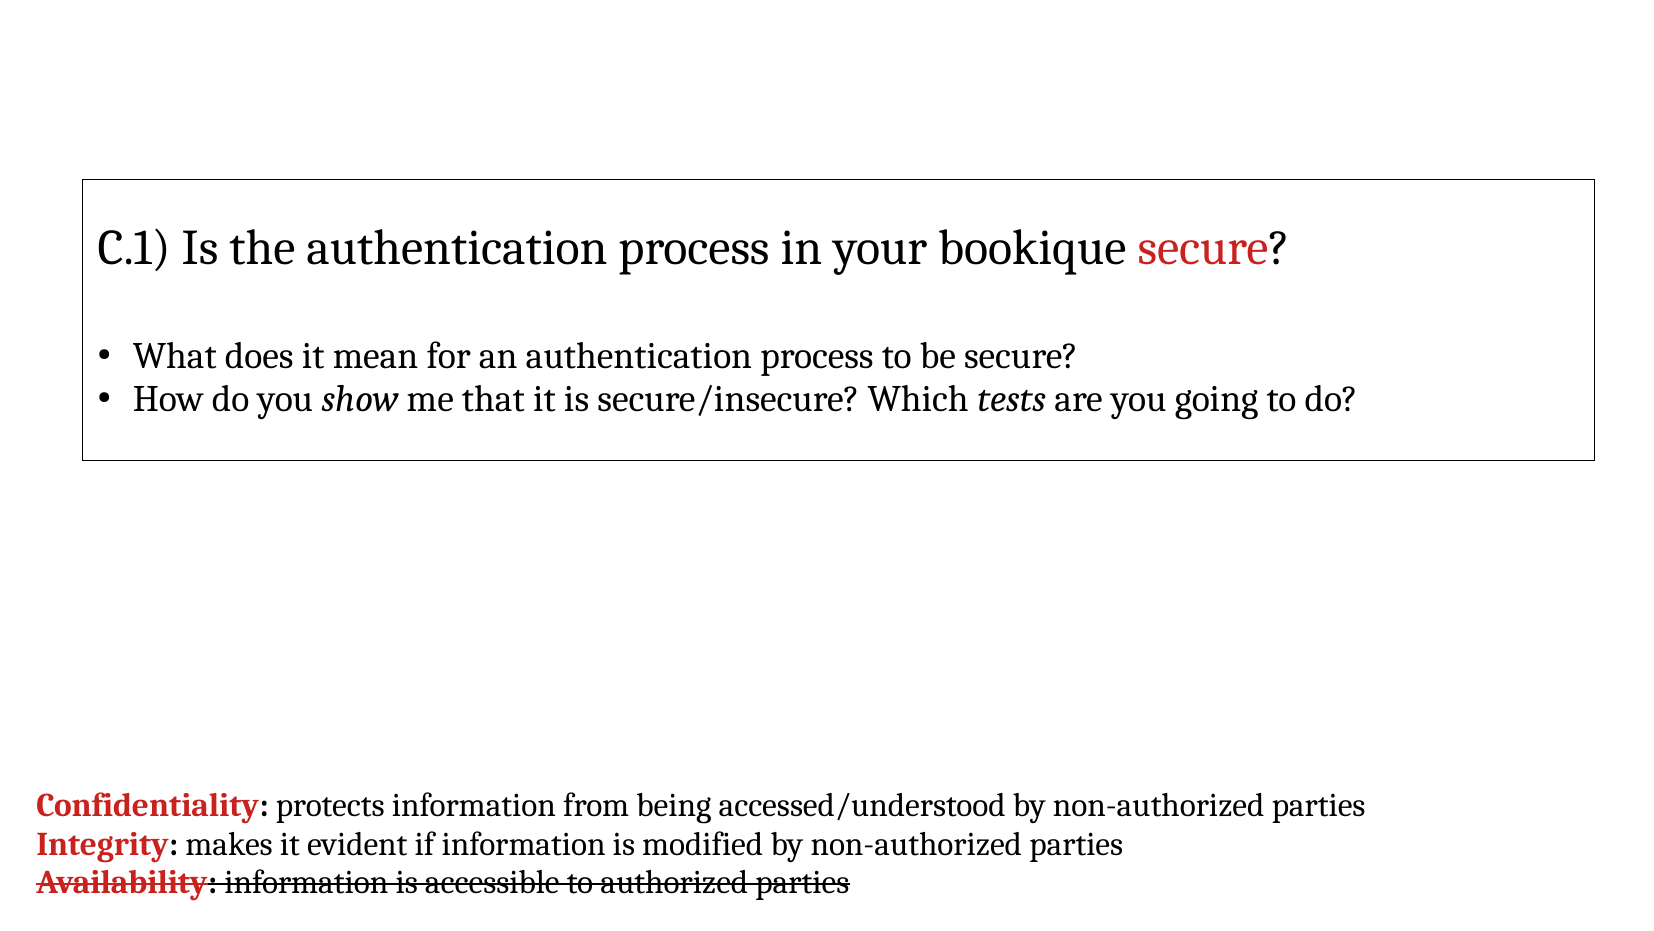

C.1) Is the authentication process in your bookique secure?
What does it mean for an authentication process to be secure?
How do you show me that it is secure/insecure? Which tests are you going to do?
Confidentiality: protects information from being accessed/understood by non-authorized parties
Integrity: makes it evident if information is modified by non-authorized parties
Availability: information is accessible to authorized parties